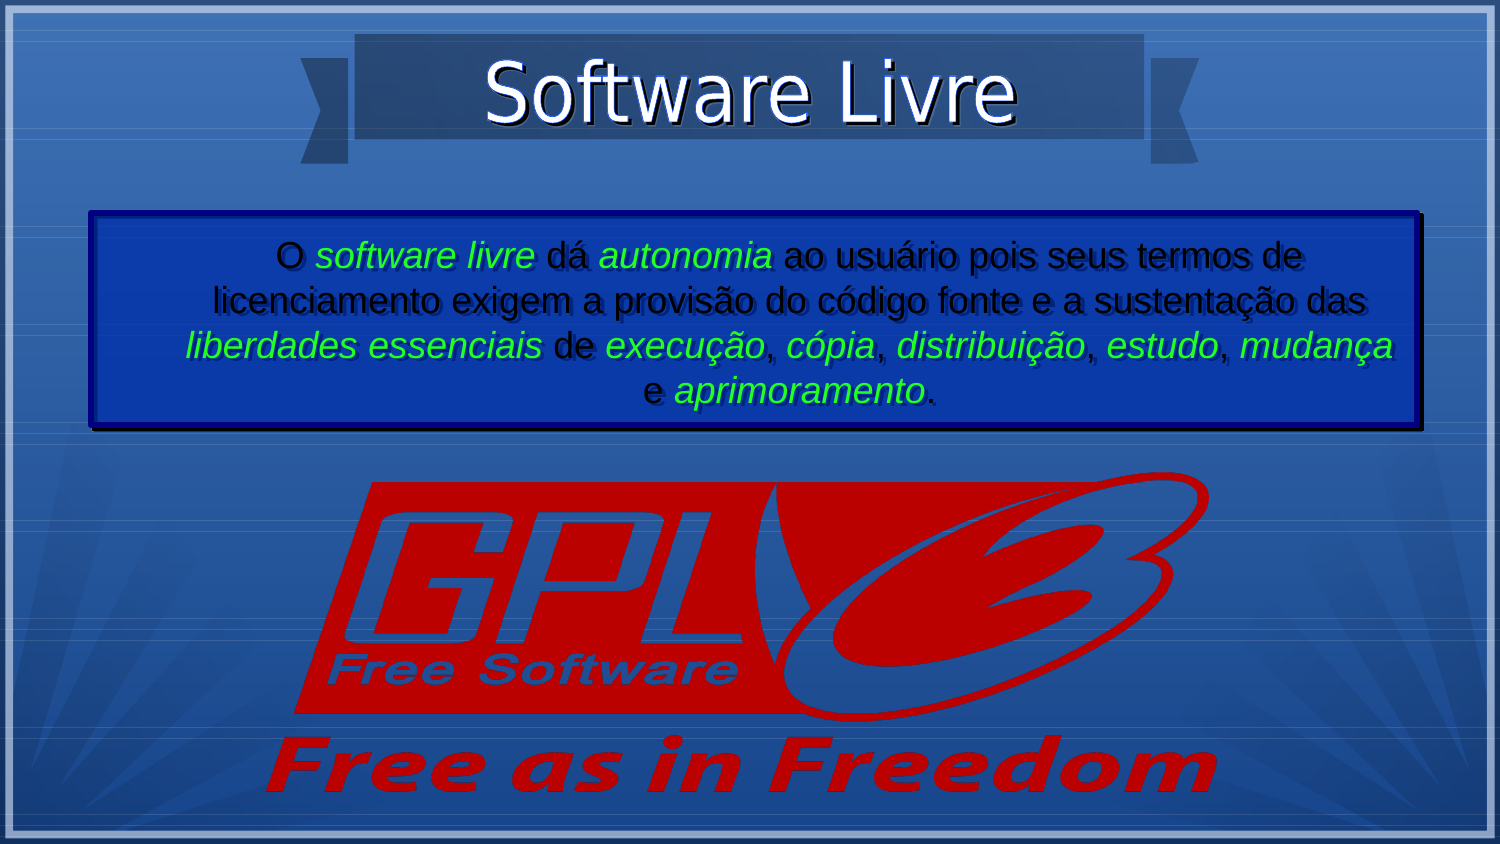

# Software Livre
O software livre dá autonomia ao usuário pois seus termos de licenciamento exigem a provisão do código fonte e a sustentação das liberdades essenciais de execução, cópia, distribuição, estudo, mudança e aprimoramento.